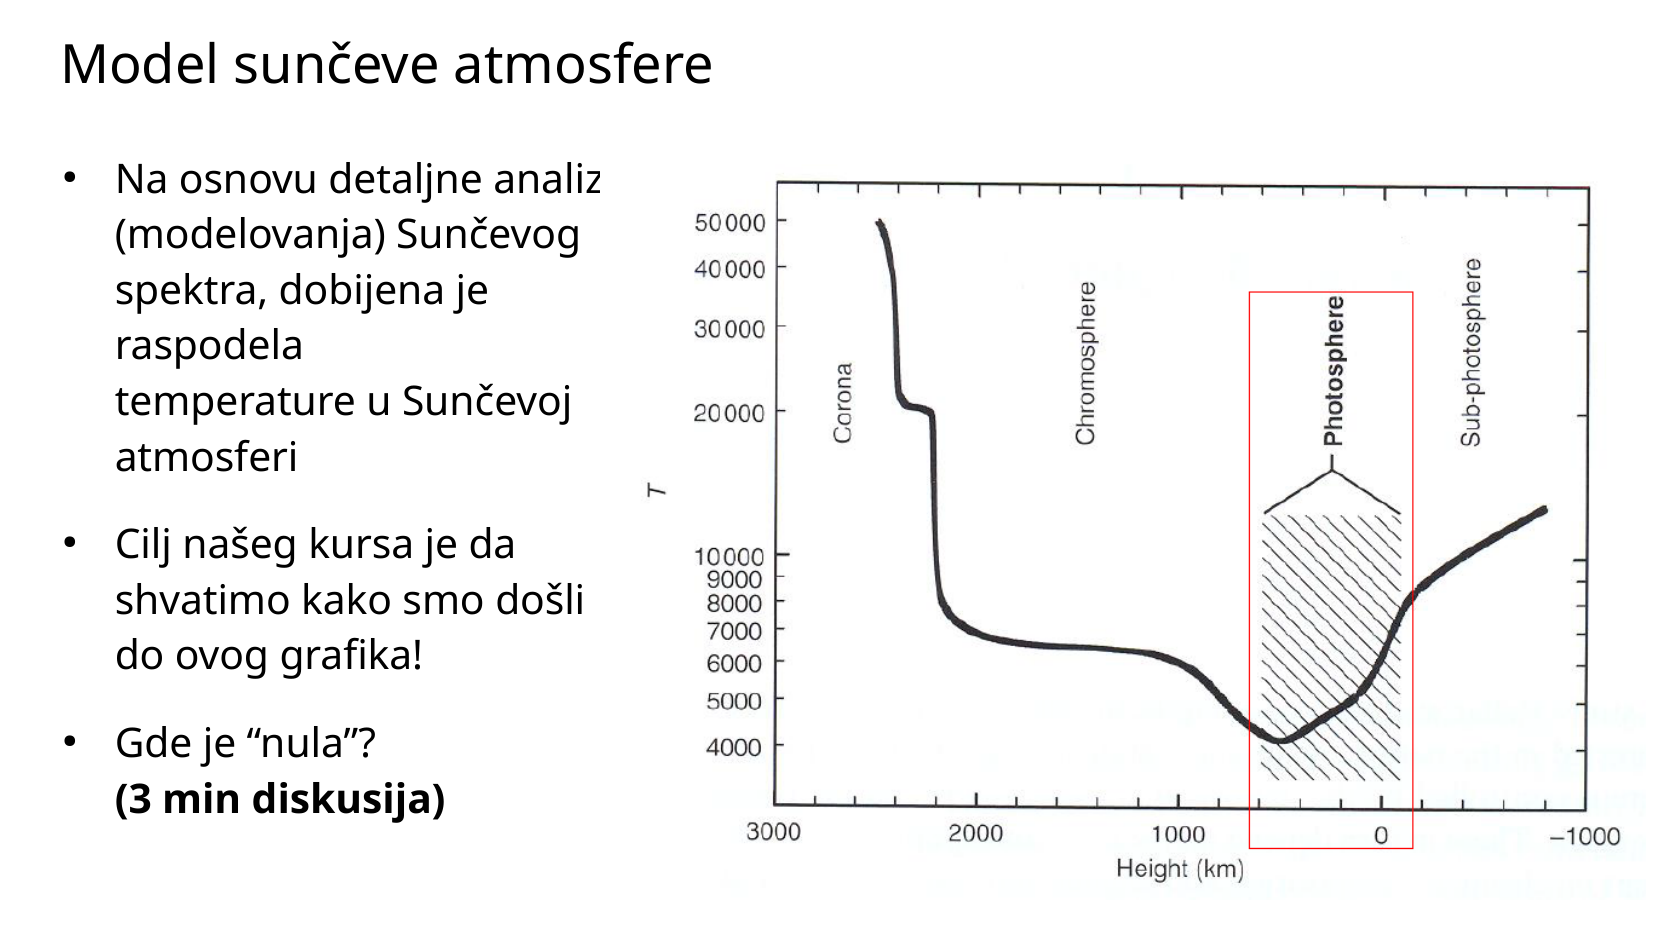

# Model sunčeve atmosfere
Na osnovu detaljne analize
(modelovanja) Sunčevog
spektra, dobijena je raspodela
temperature u Sunčevoj
atmosferi
Cilj našeg kursa je da
shvatimo kako smo došli
do ovog grafika!
Gde je “nula”?
(3 min diskusija)